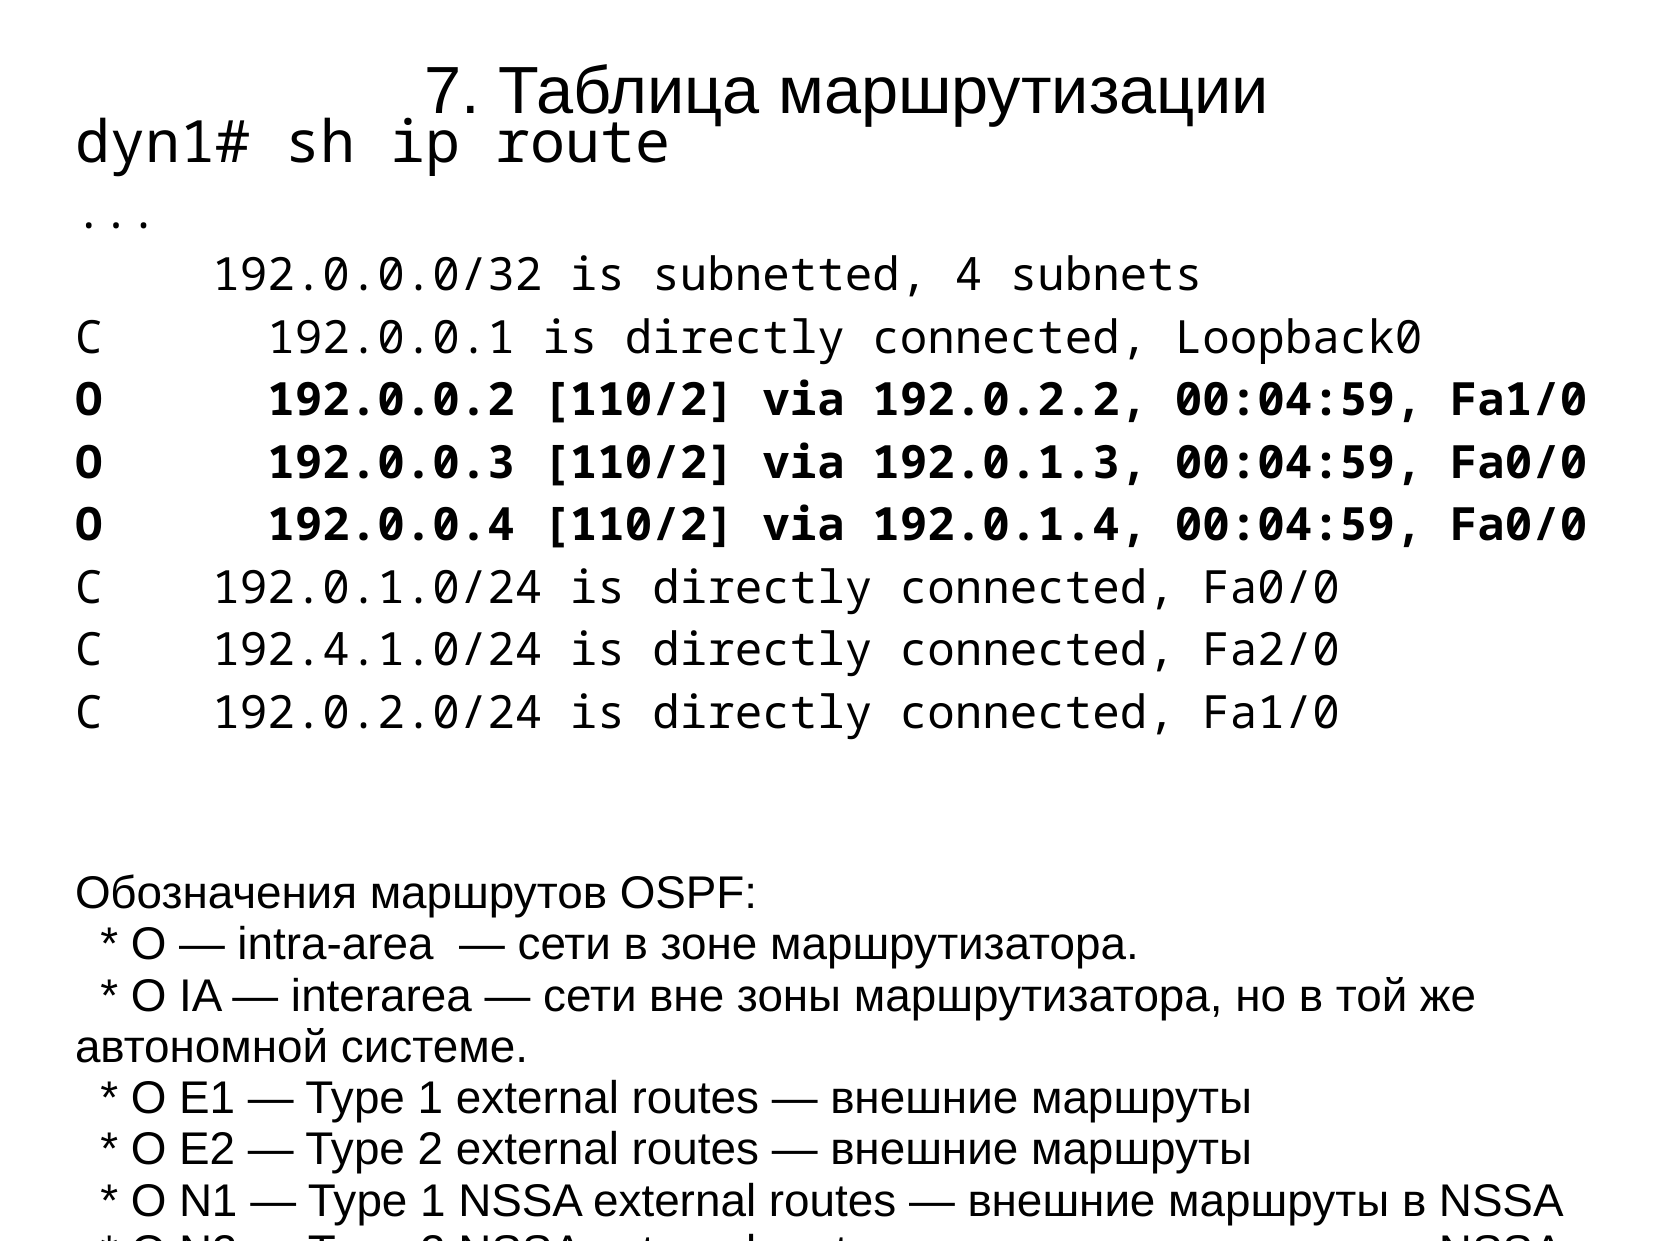

# 7. Таблица маршрутизации
dyn1# sh ip route
...
 192.0.0.0/32 is subnetted, 4 subnets
C 192.0.0.1 is directly connected, Loopback0
O 192.0.0.2 [110/2] via 192.0.2.2, 00:04:59, Fa1/0
O 192.0.0.3 [110/2] via 192.0.1.3, 00:04:59, Fa0/0
O 192.0.0.4 [110/2] via 192.0.1.4, 00:04:59, Fa0/0
C 192.0.1.0/24 is directly connected, Fa0/0
C 192.4.1.0/24 is directly connected, Fa2/0
C 192.0.2.0/24 is directly connected, Fa1/0
Обозначения маршрутов OSPF:
 * O — intra-area — сети в зоне маршрутизатора.
 * O IA — interarea — сети вне зоны маршрутизатора, но в той же автономной системе.
 * O E1 — Type 1 external routes — внешние маршруты
 * O E2 — Type 2 external routes — внешние маршруты
 * O N1 — Type 1 NSSA external routes — внешние маршруты в NSSA
 * O N2 — Type 2 NSSA external routes — внешние маршруты в NSSA